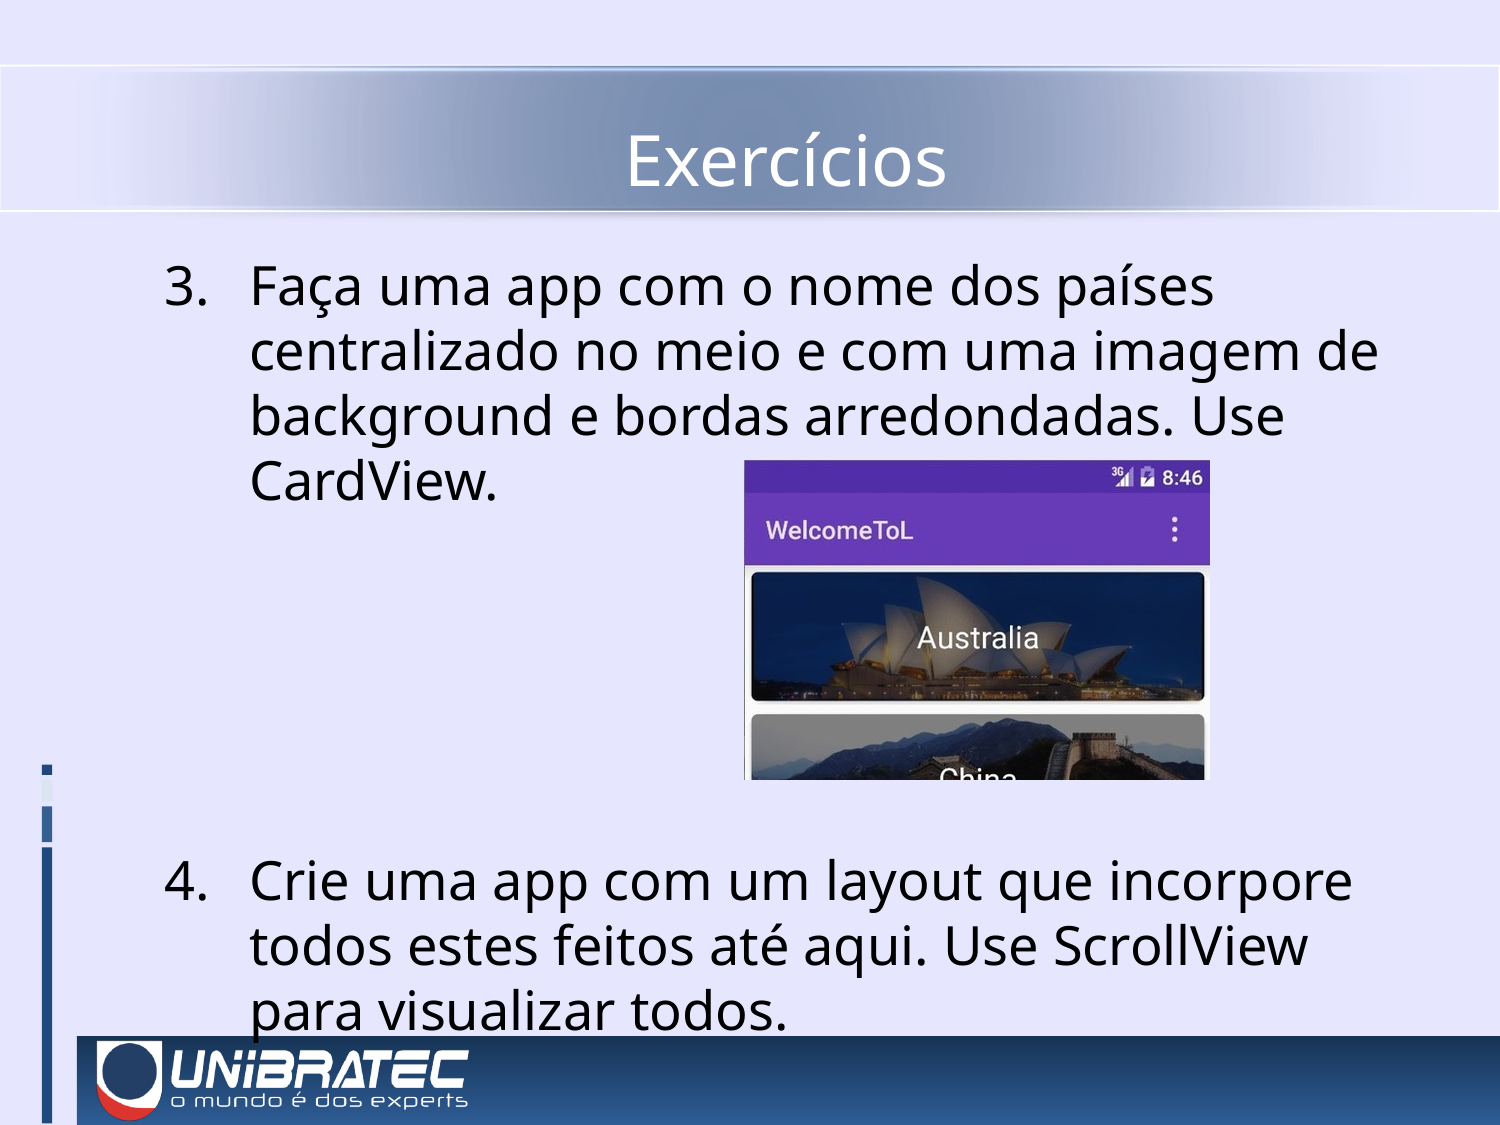

# Exercícios
Faça uma app com o nome dos países centralizado no meio e com uma imagem de background e bordas arredondadas. Use CardView.
Crie uma app com um layout que incorpore todos estes feitos até aqui. Use ScrollView para visualizar todos.